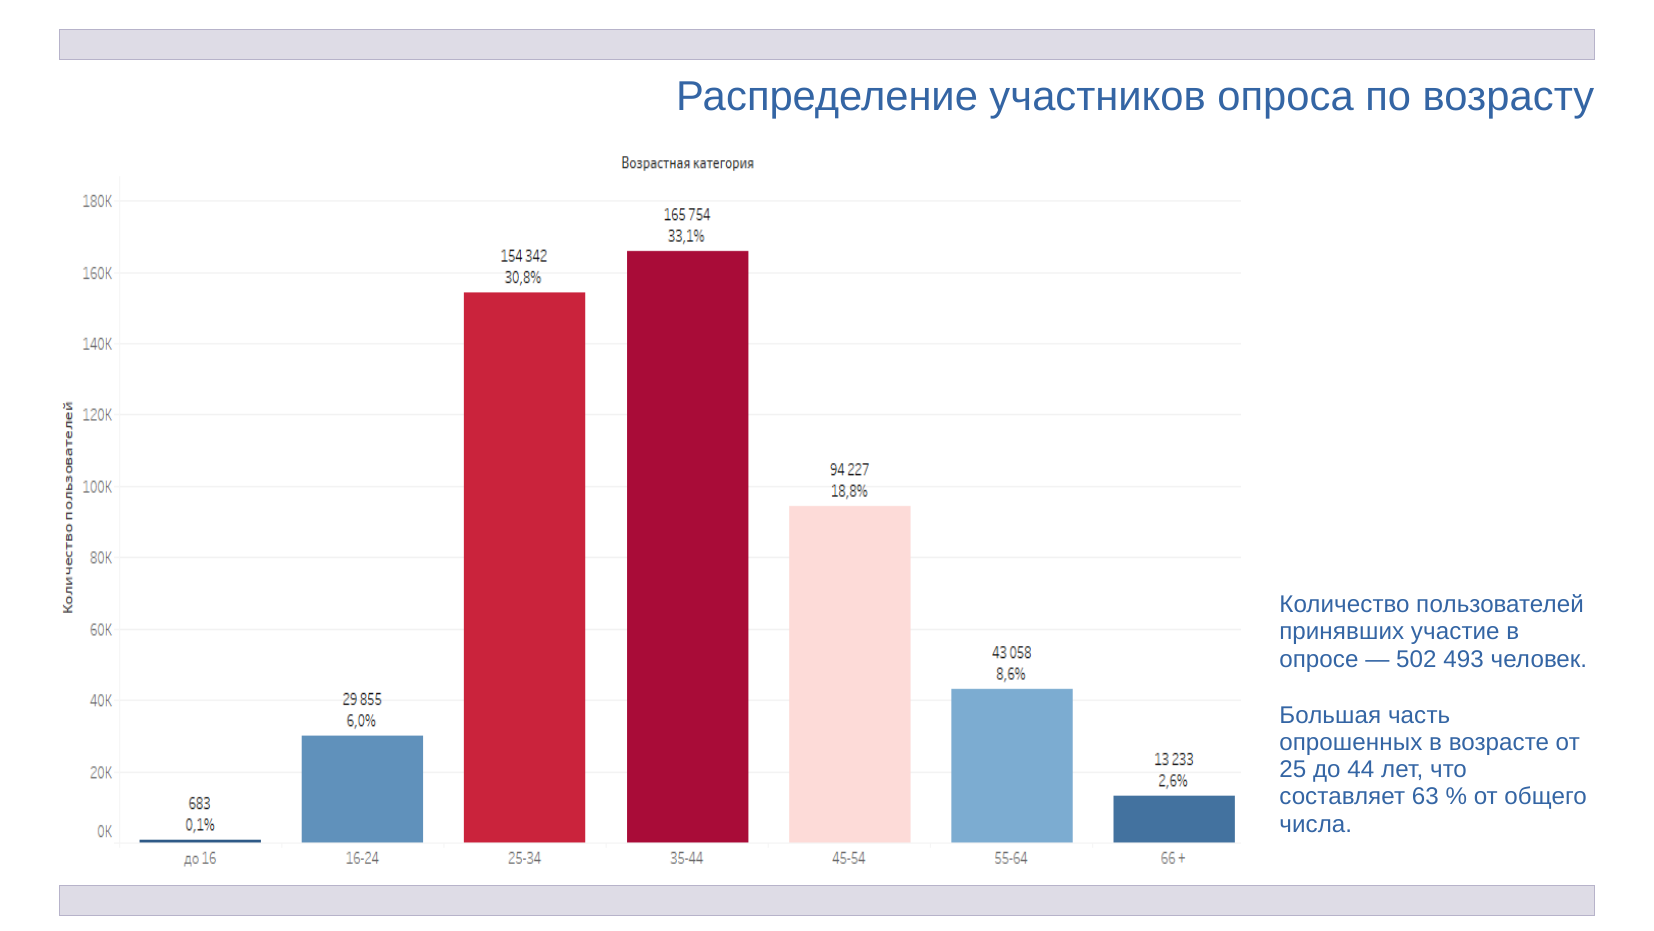

# Распределение участников опроса по возрасту
Количество пользователей принявших участие в опросе — 502 493 человек.
Большая часть опрошенных в возрасте от 25 до 44 лет, что составляет 63 % от общего числа.